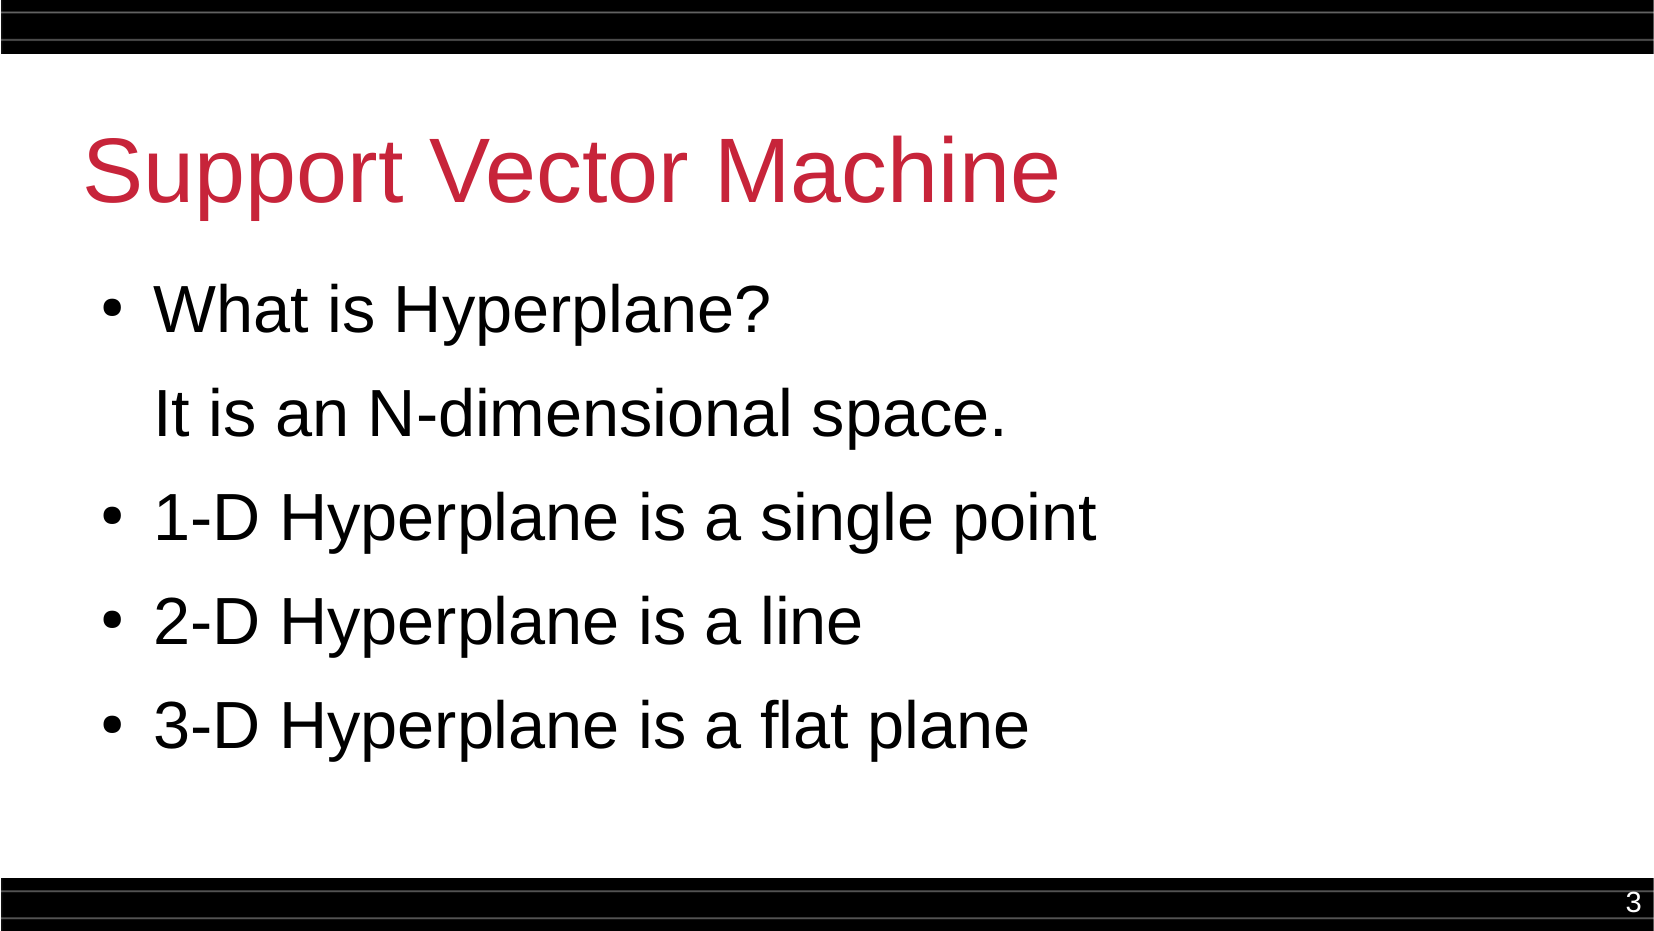

# Support Vector Machine
What is Hyperplane?
It is an N-dimensional space.
1-D Hyperplane is a single point
2-D Hyperplane is a line
3-D Hyperplane is a flat plane